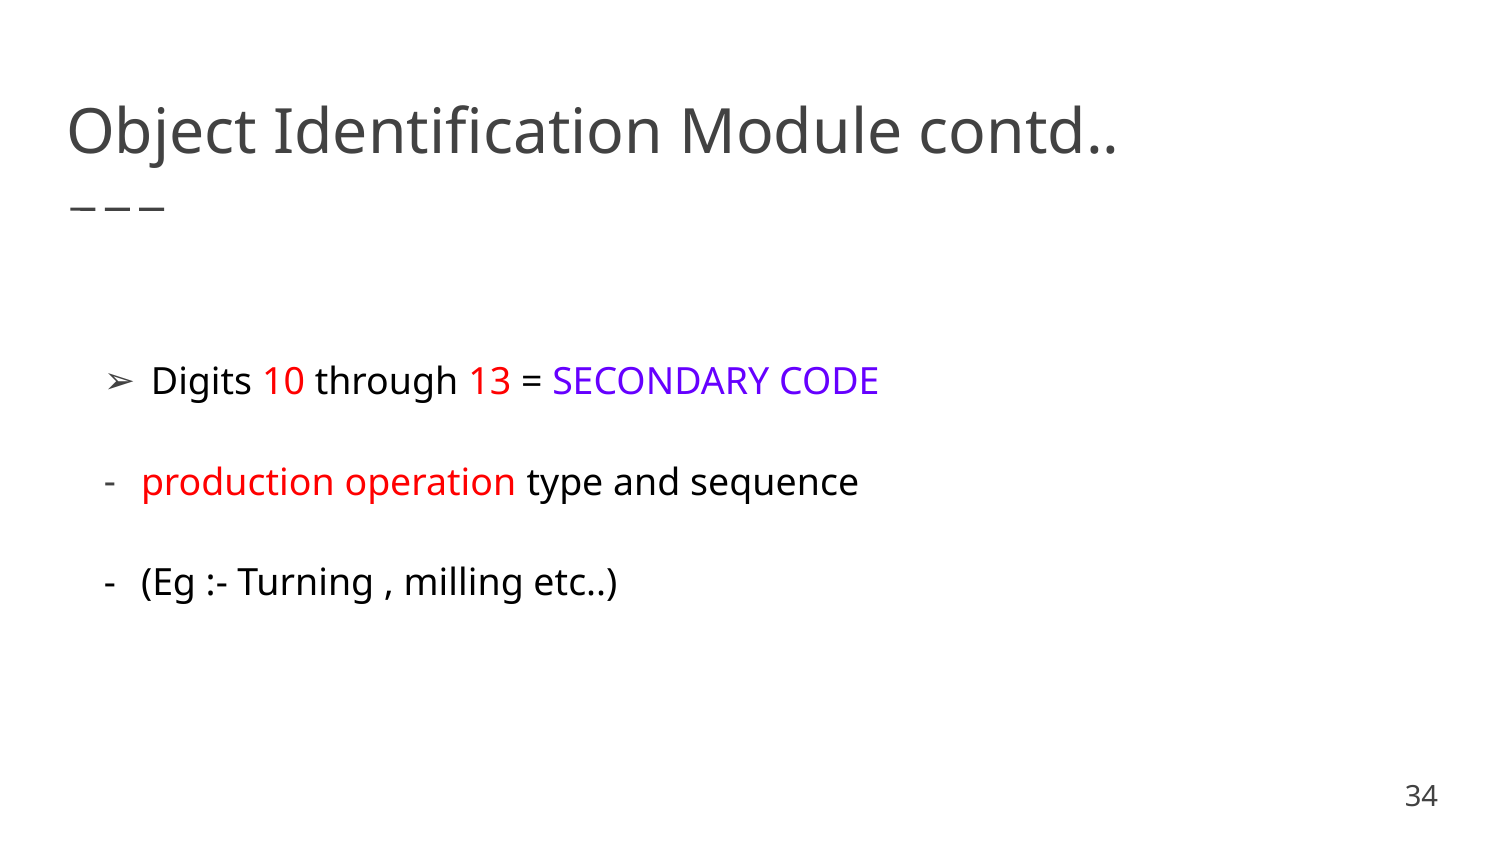

# Object Identification Module contd..
 Digits 10 through 13 = SECONDARY CODE
production operation type and sequence
(Eg :- Turning , milling etc..)